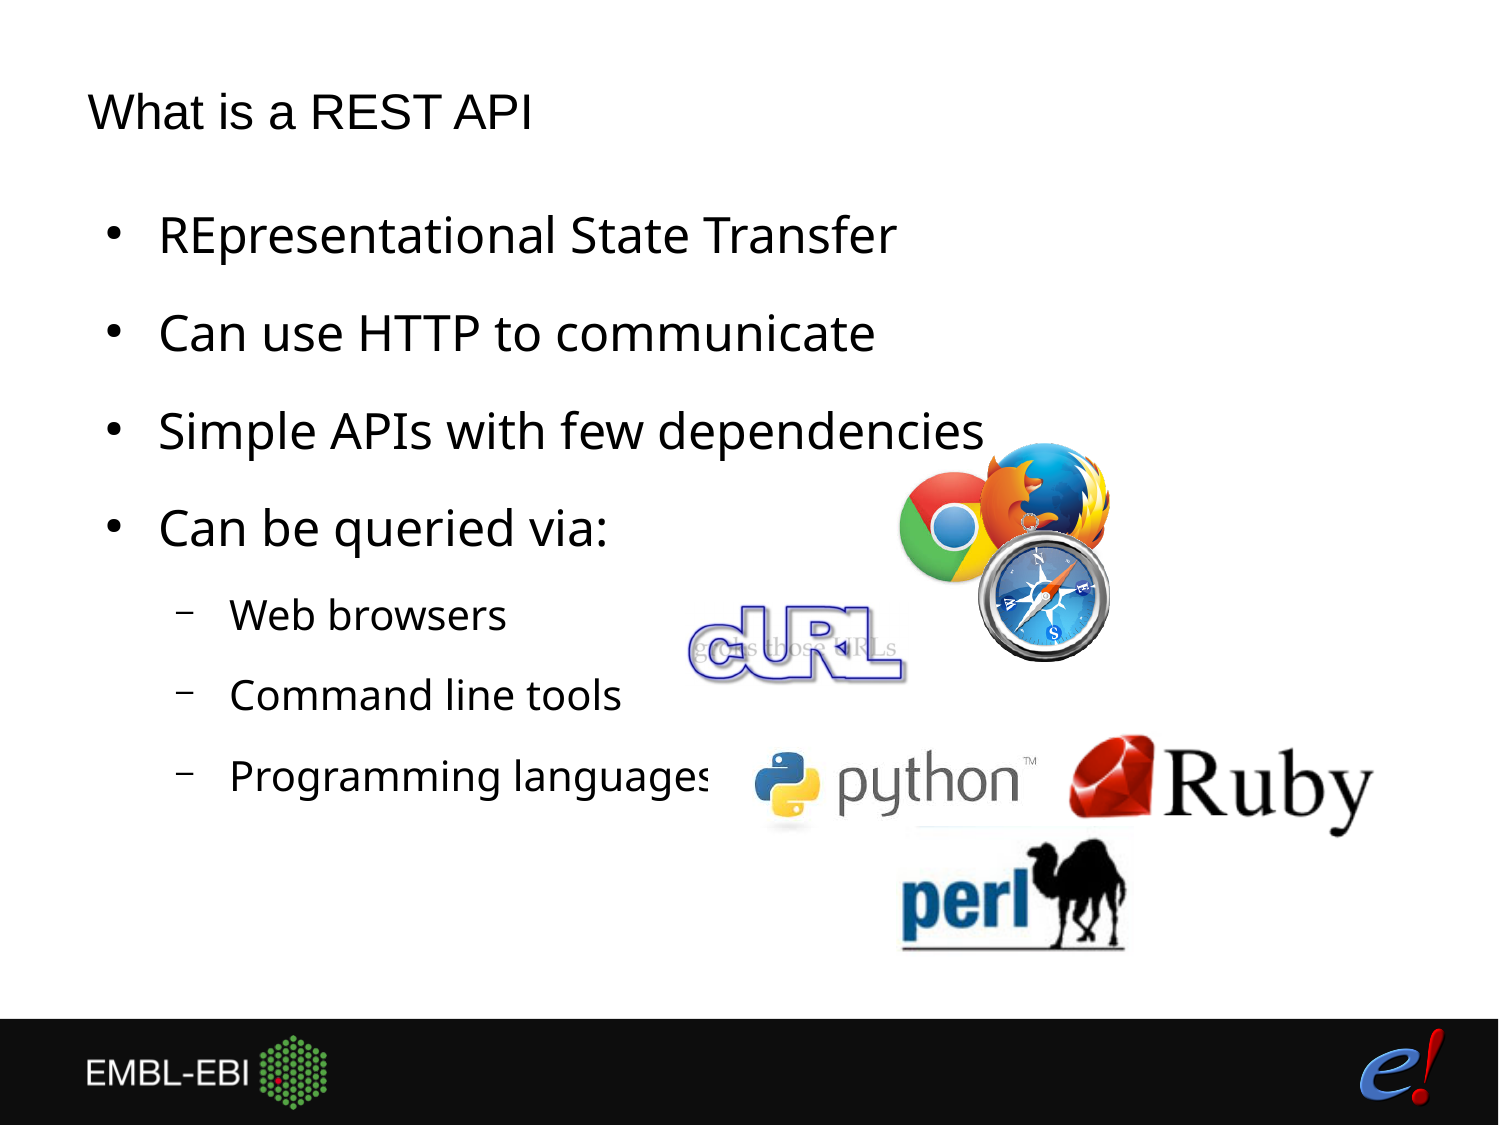

# What is a REST API
REpresentational State Transfer
Can use HTTP to communicate
Simple APIs with few dependencies
Can be queried via:
Web browsers
Command line tools
Programming languages